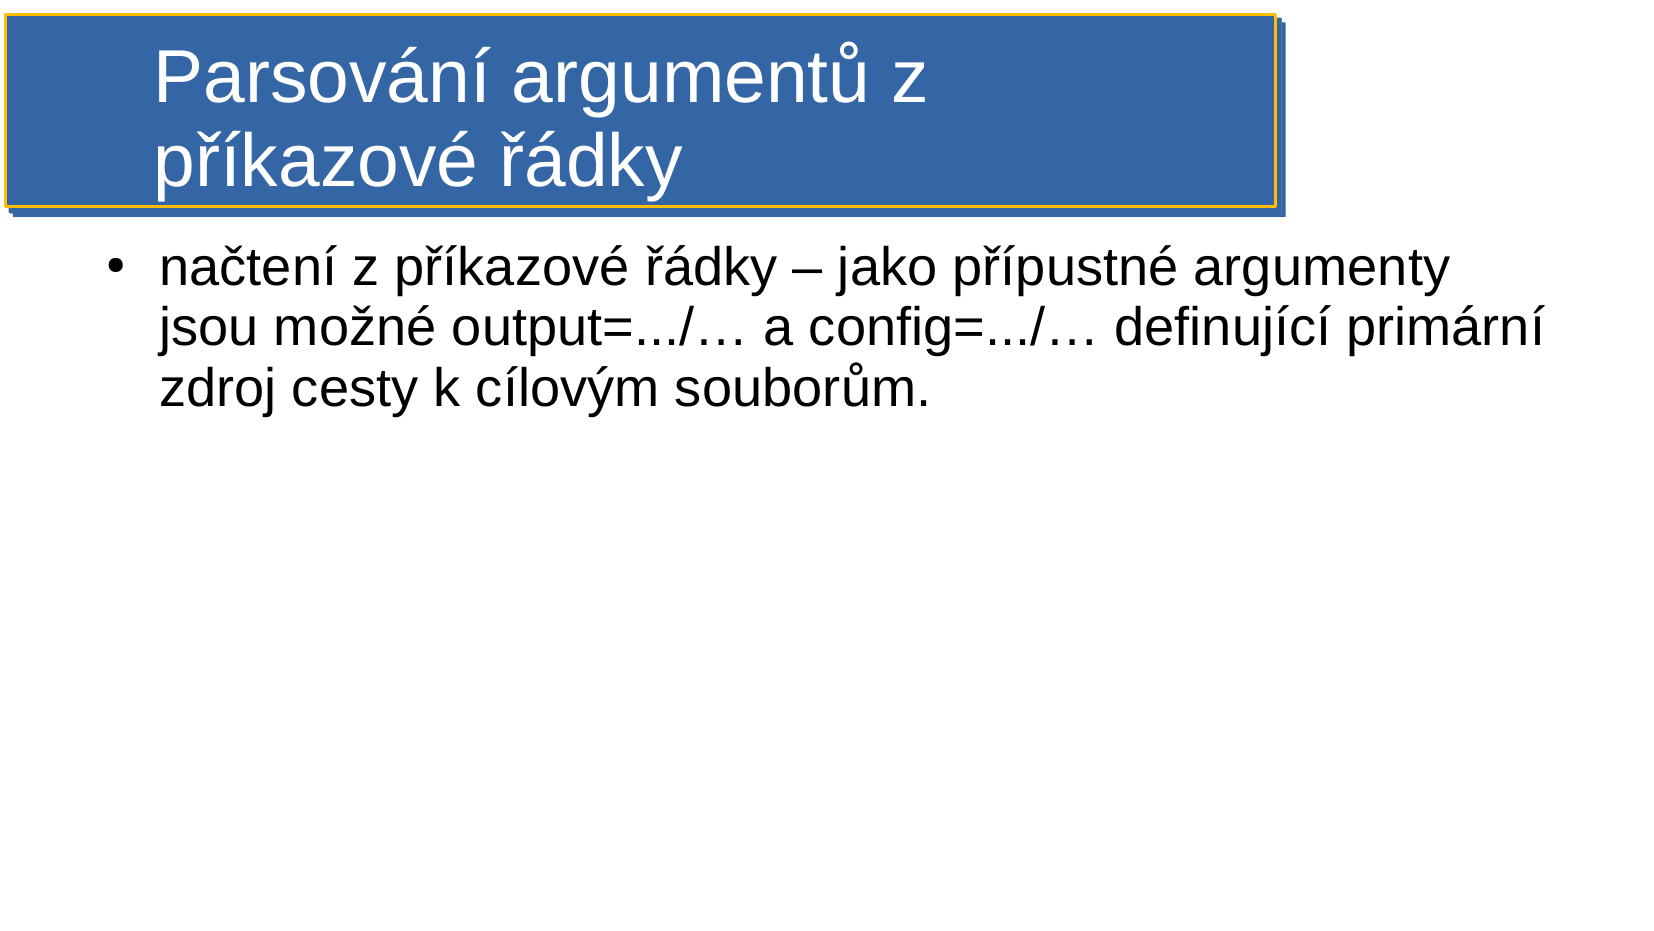

# Parsování argumentů z příkazové řádky
načtení z příkazové řádky – jako přípustné argumenty jsou možné output=.../… a config=.../… definující primární zdroj cesty k cílovým souborům.